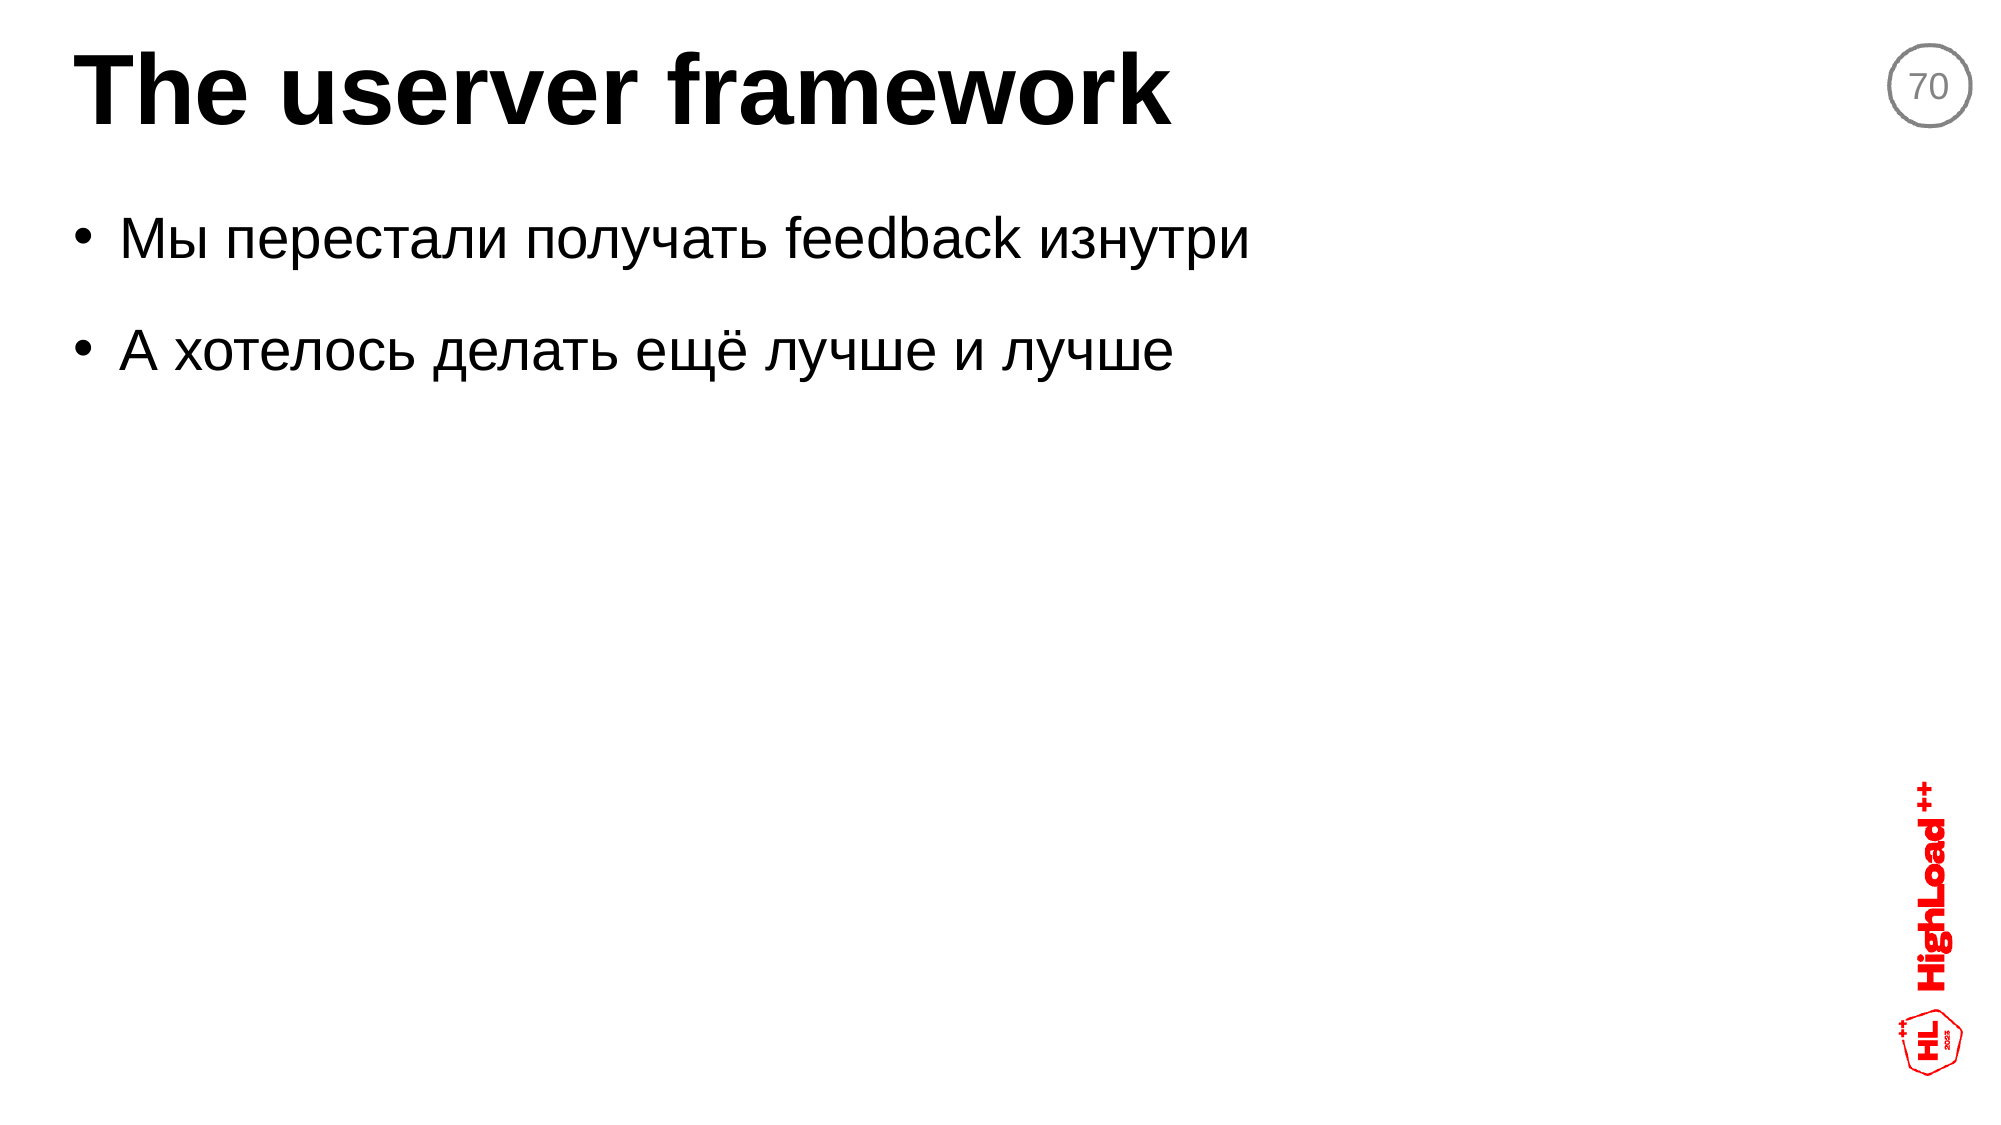

# The userver framework
70
 Мы перестали получать feedback изнутри
 А хотелось делать ещё лучше и лучше